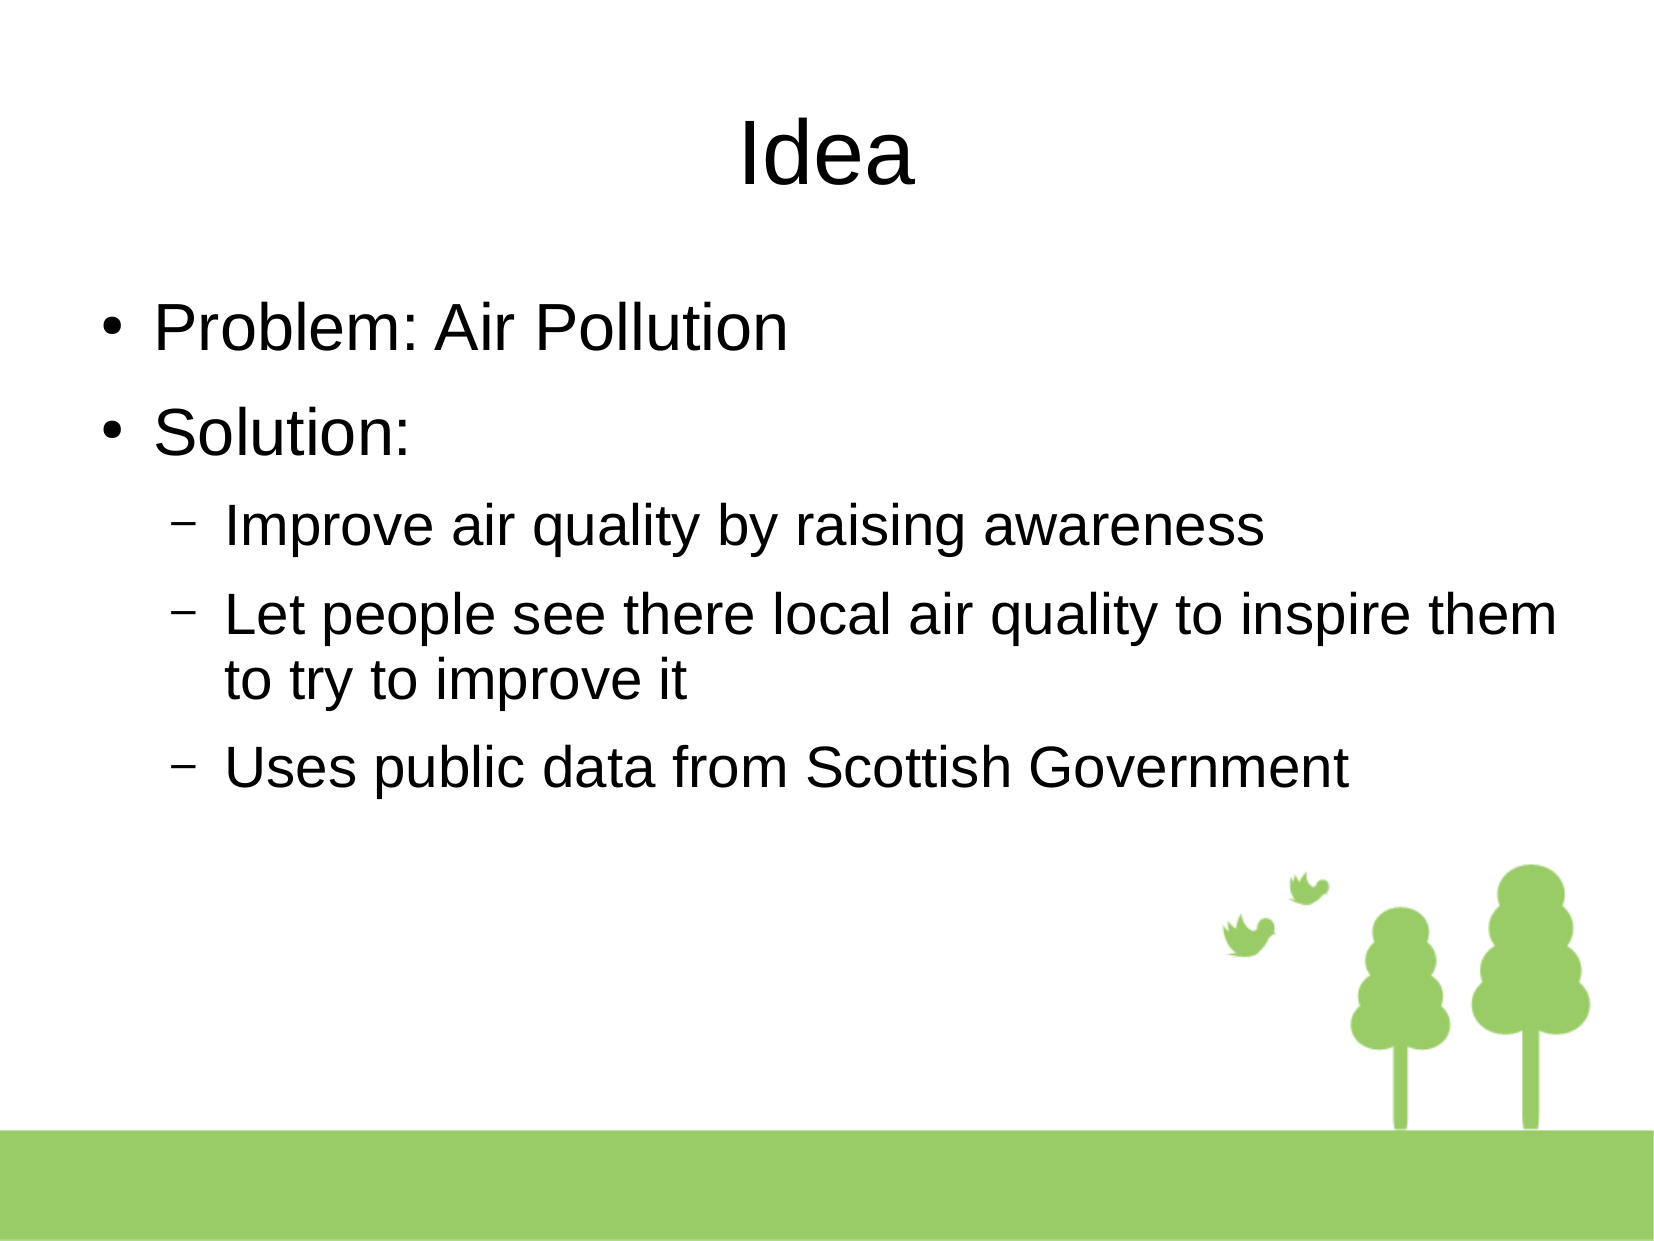

# Idea
Problem: Air Pollution
Solution:
Improve air quality by raising awareness
Let people see there local air quality to inspire them to try to improve it
Uses public data from Scottish Government